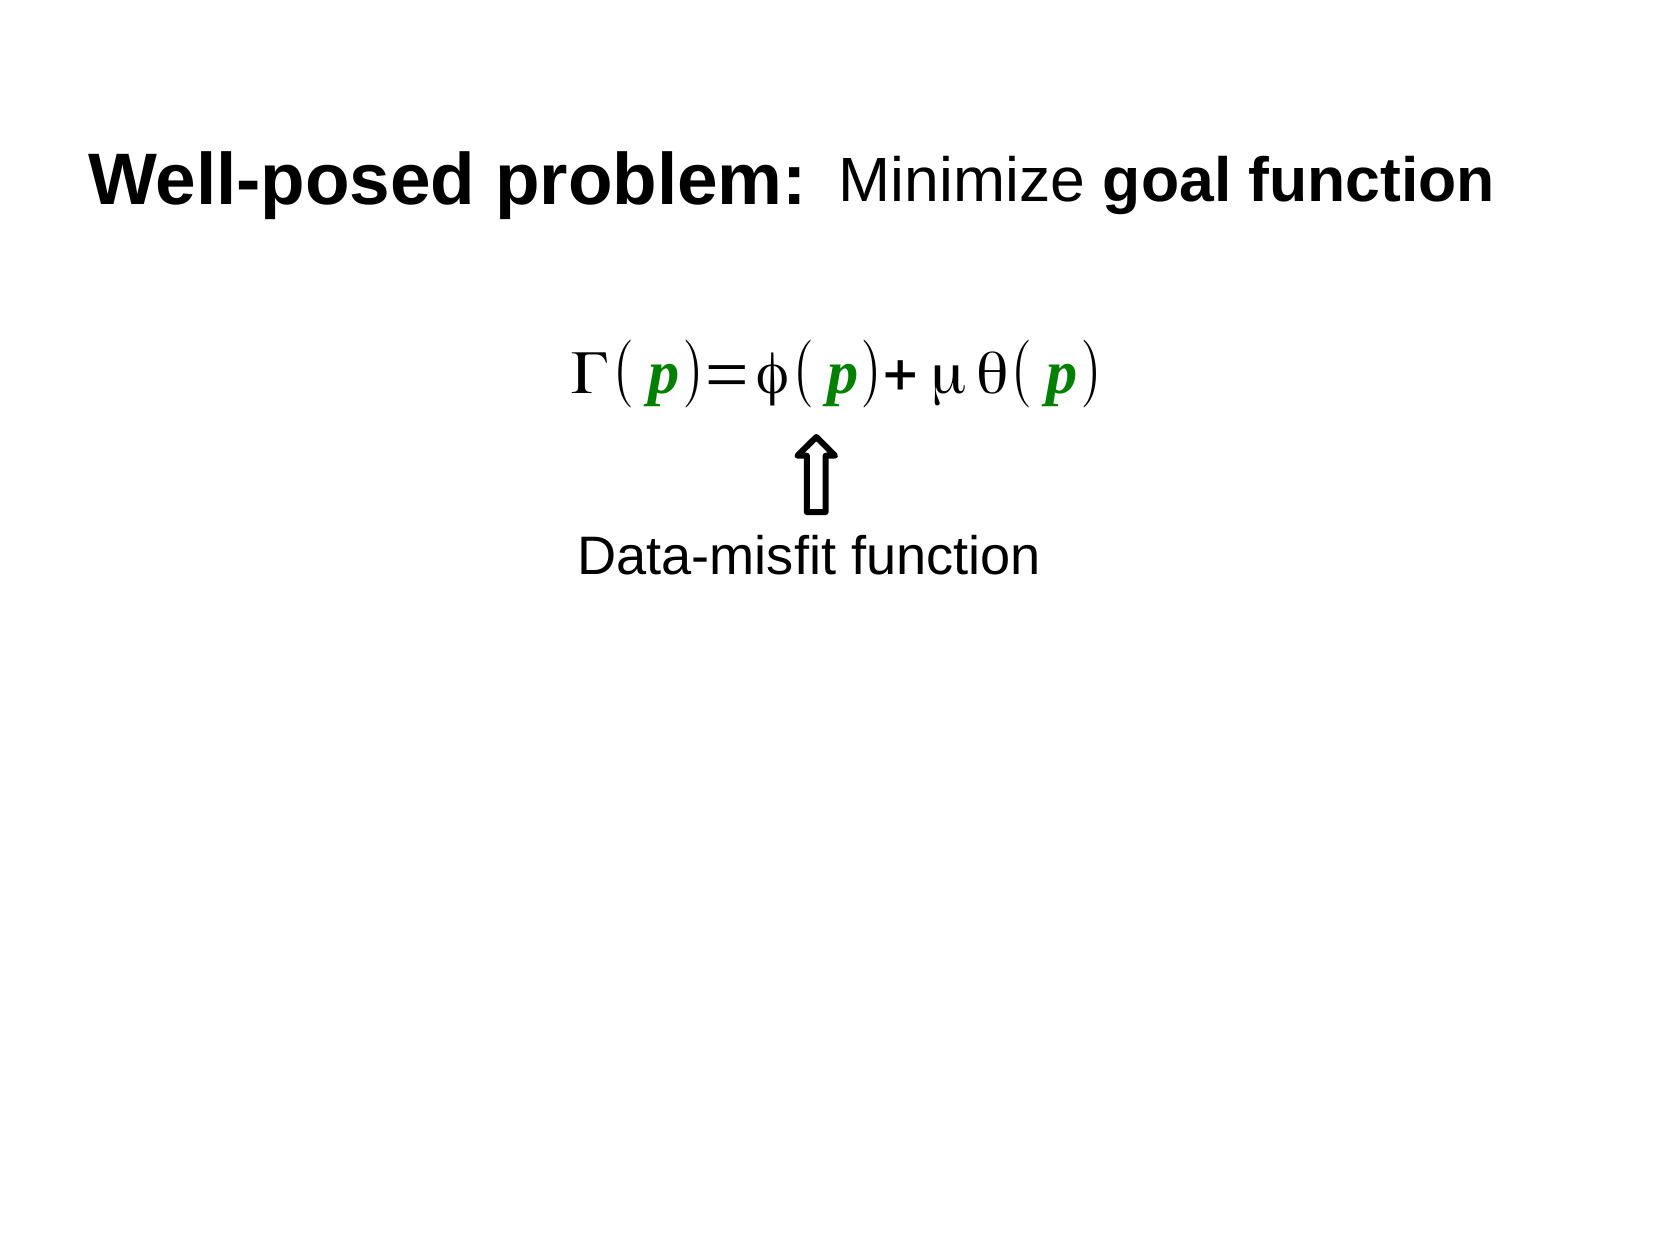

Well-posed problem:
Minimize goal function
Data-misfit function